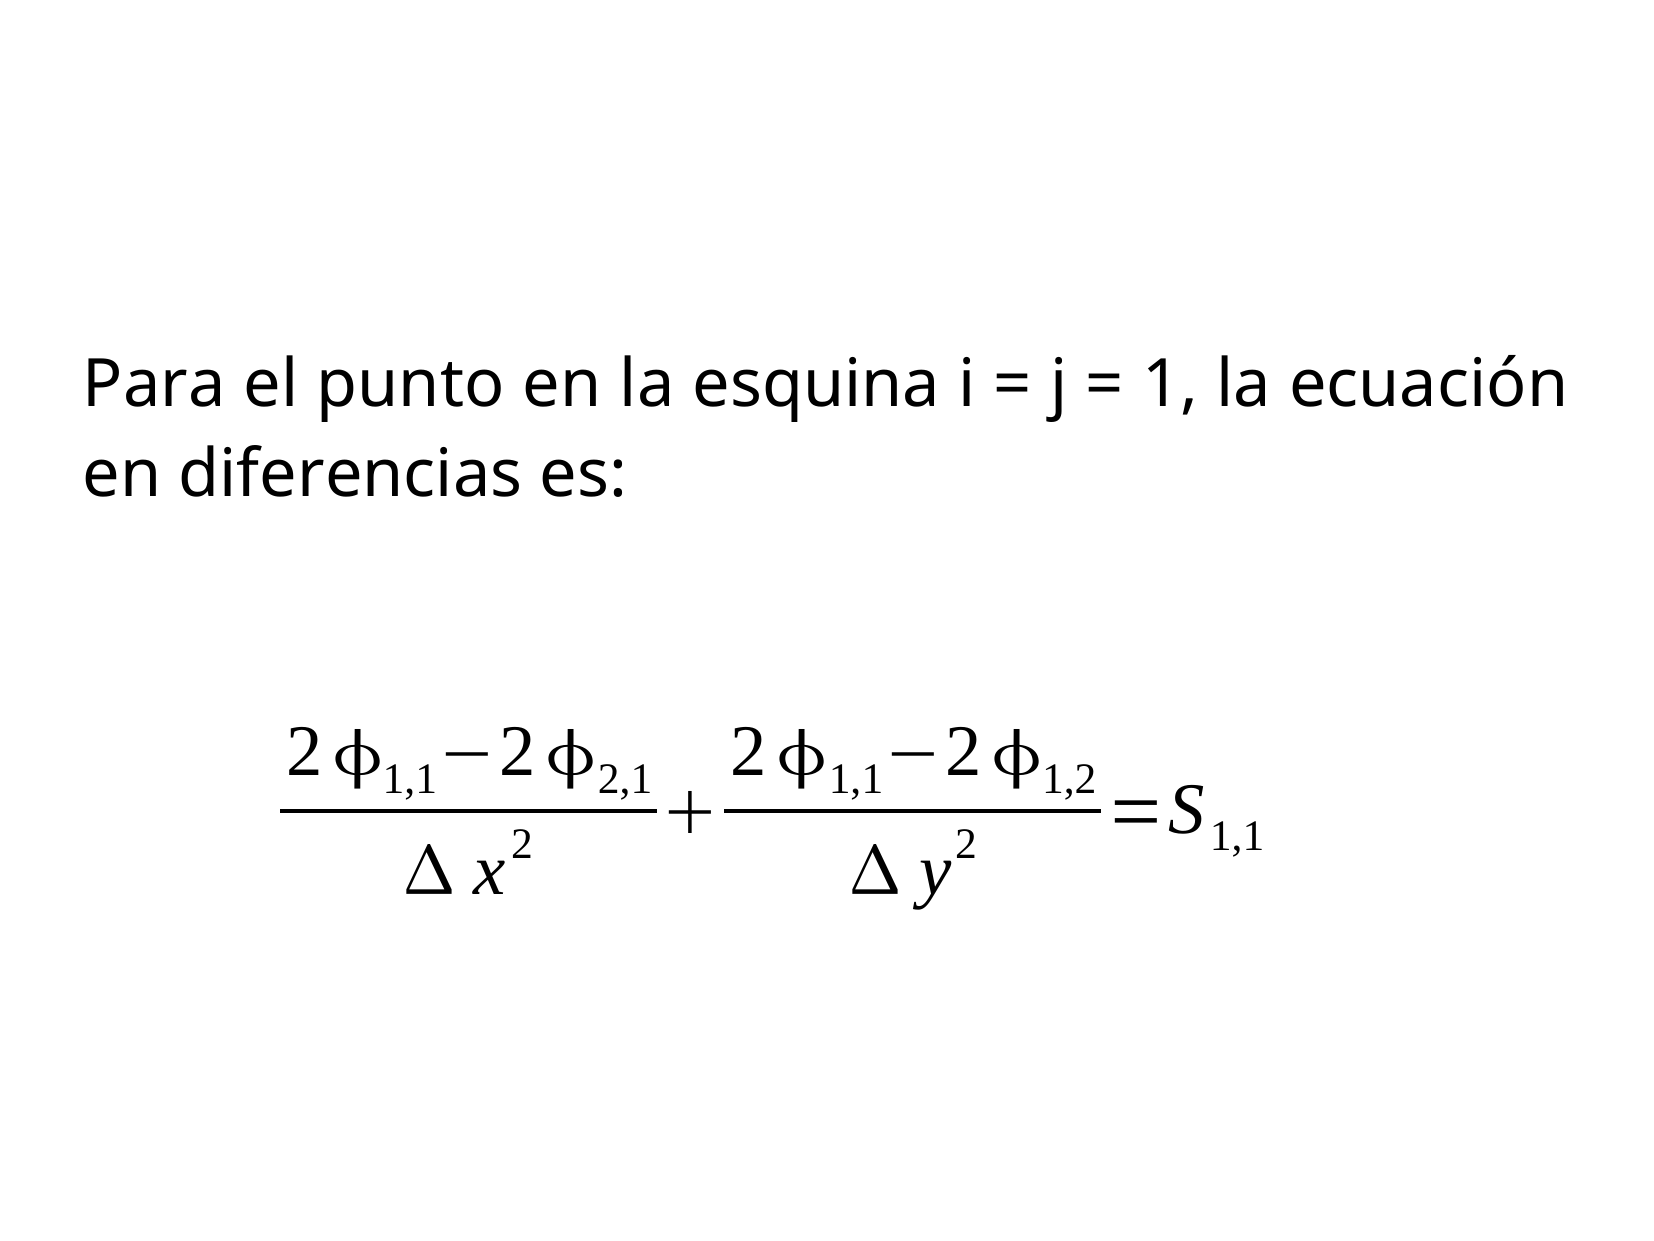

#
Para el punto en la esquina i = j = 1, la ecuación en diferencias es: